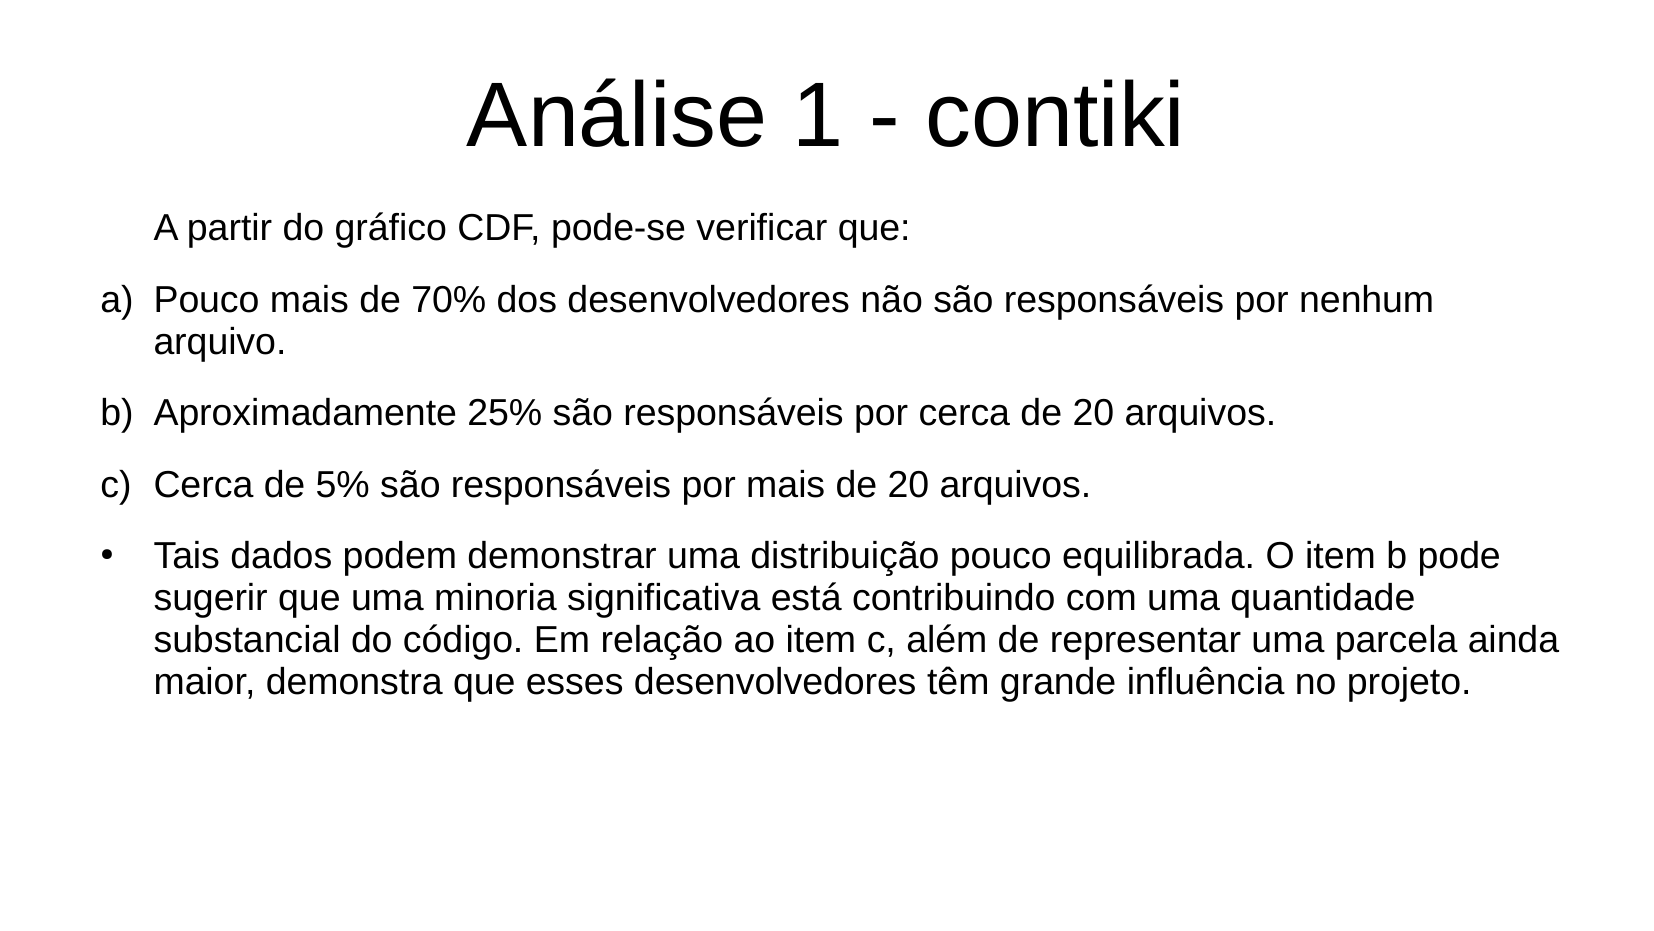

# Análise 1 - contiki
A partir do gráfico CDF, pode-se verificar que:
Pouco mais de 70% dos desenvolvedores não são responsáveis por nenhum arquivo.
Aproximadamente 25% são responsáveis por cerca de 20 arquivos.
Cerca de 5% são responsáveis por mais de 20 arquivos.
Tais dados podem demonstrar uma distribuição pouco equilibrada. O item b pode sugerir que uma minoria significativa está contribuindo com uma quantidade substancial do código. Em relação ao item c, além de representar uma parcela ainda maior, demonstra que esses desenvolvedores têm grande influência no projeto.